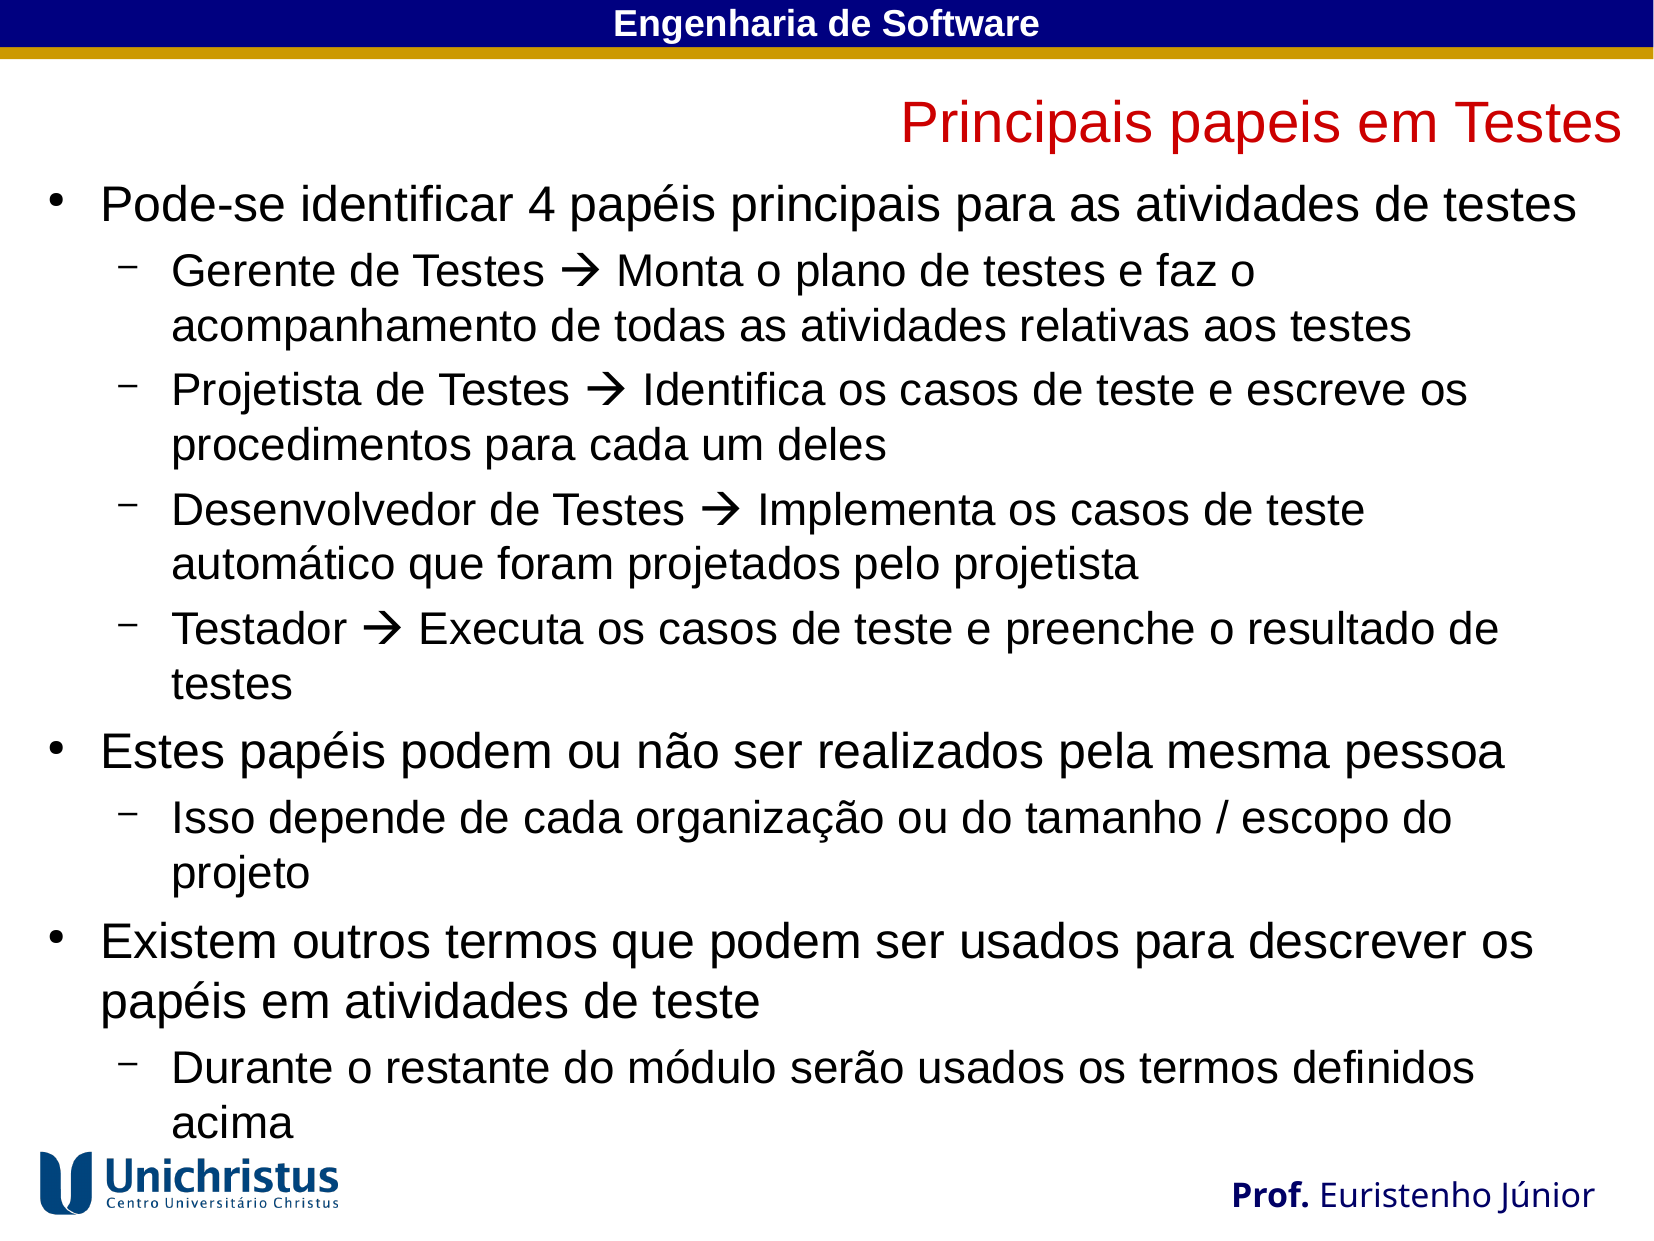

Engenharia de Software
Principais papeis em Testes
# Pode-se identificar 4 papéis principais para as atividades de testes
Gerente de Testes  Monta o plano de testes e faz o acompanhamento de todas as atividades relativas aos testes
Projetista de Testes  Identifica os casos de teste e escreve os procedimentos para cada um deles
Desenvolvedor de Testes  Implementa os casos de teste automático que foram projetados pelo projetista
Testador  Executa os casos de teste e preenche o resultado de testes
Estes papéis podem ou não ser realizados pela mesma pessoa
Isso depende de cada organização ou do tamanho / escopo do projeto
Existem outros termos que podem ser usados para descrever os papéis em atividades de teste
Durante o restante do módulo serão usados os termos definidos acima
Prof. Euristenho Júnior